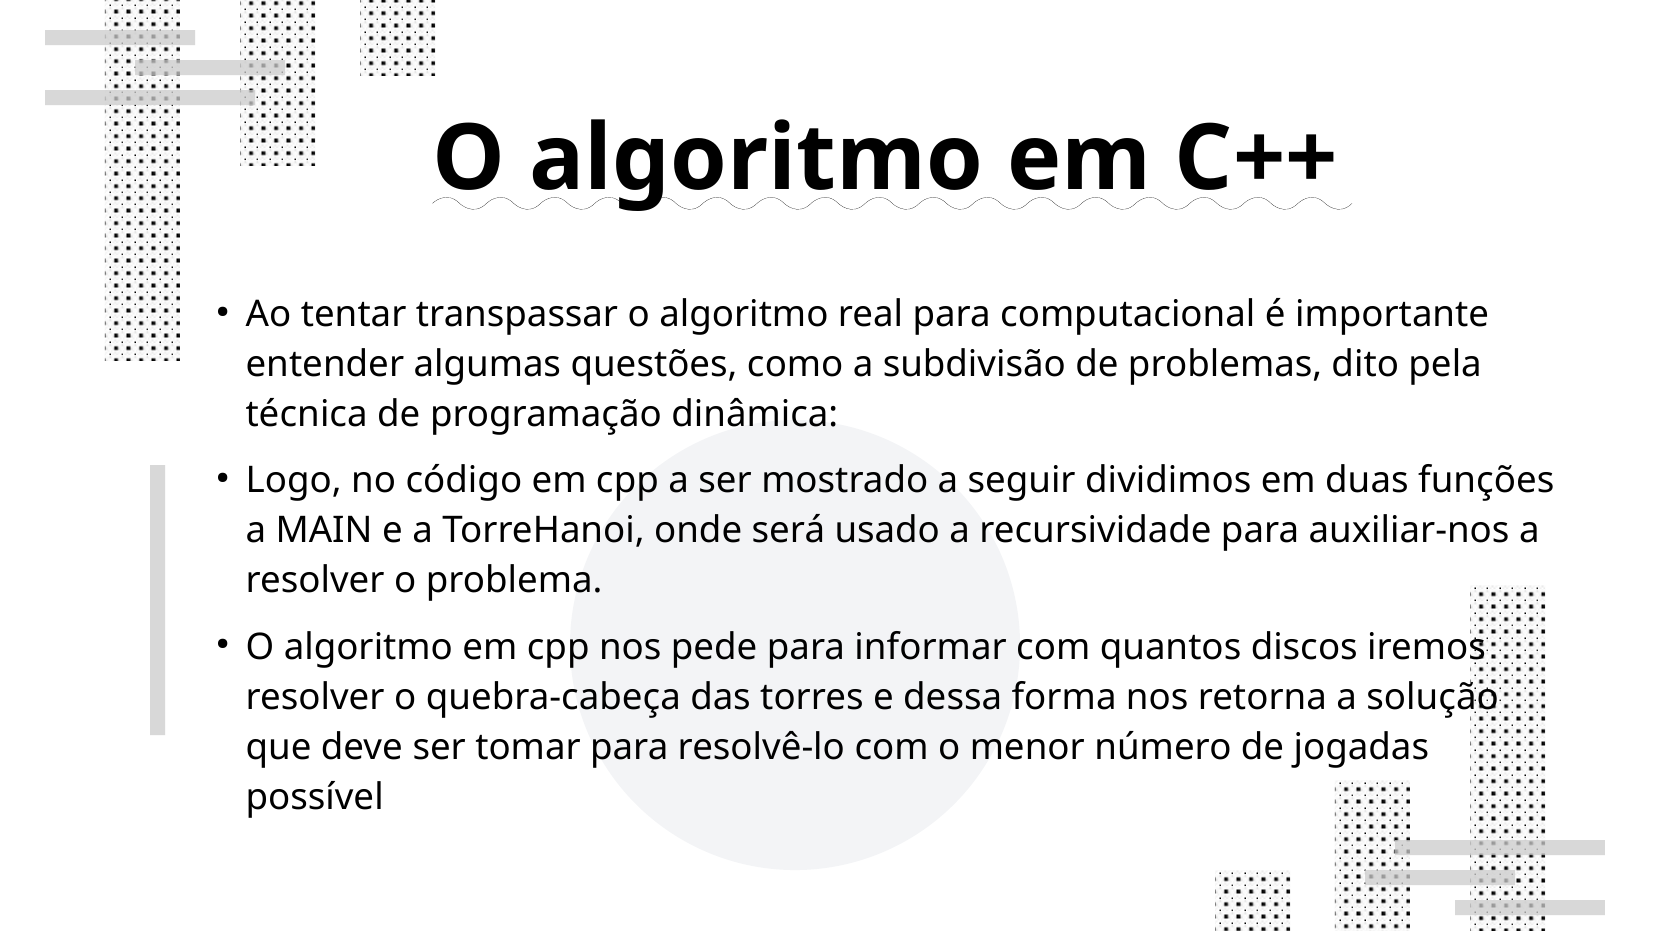

# O algoritmo em C++
Ao tentar transpassar o algoritmo real para computacional é importante entender algumas questões, como a subdivisão de problemas, dito pela técnica de programação dinâmica:
Logo, no código em cpp a ser mostrado a seguir dividimos em duas funções a MAIN e a TorreHanoi, onde será usado a recursividade para auxiliar-nos a resolver o problema.
O algoritmo em cpp nos pede para informar com quantos discos iremos resolver o quebra-cabeça das torres e dessa forma nos retorna a solução que deve ser tomar para resolvê-lo com o menor número de jogadas possível